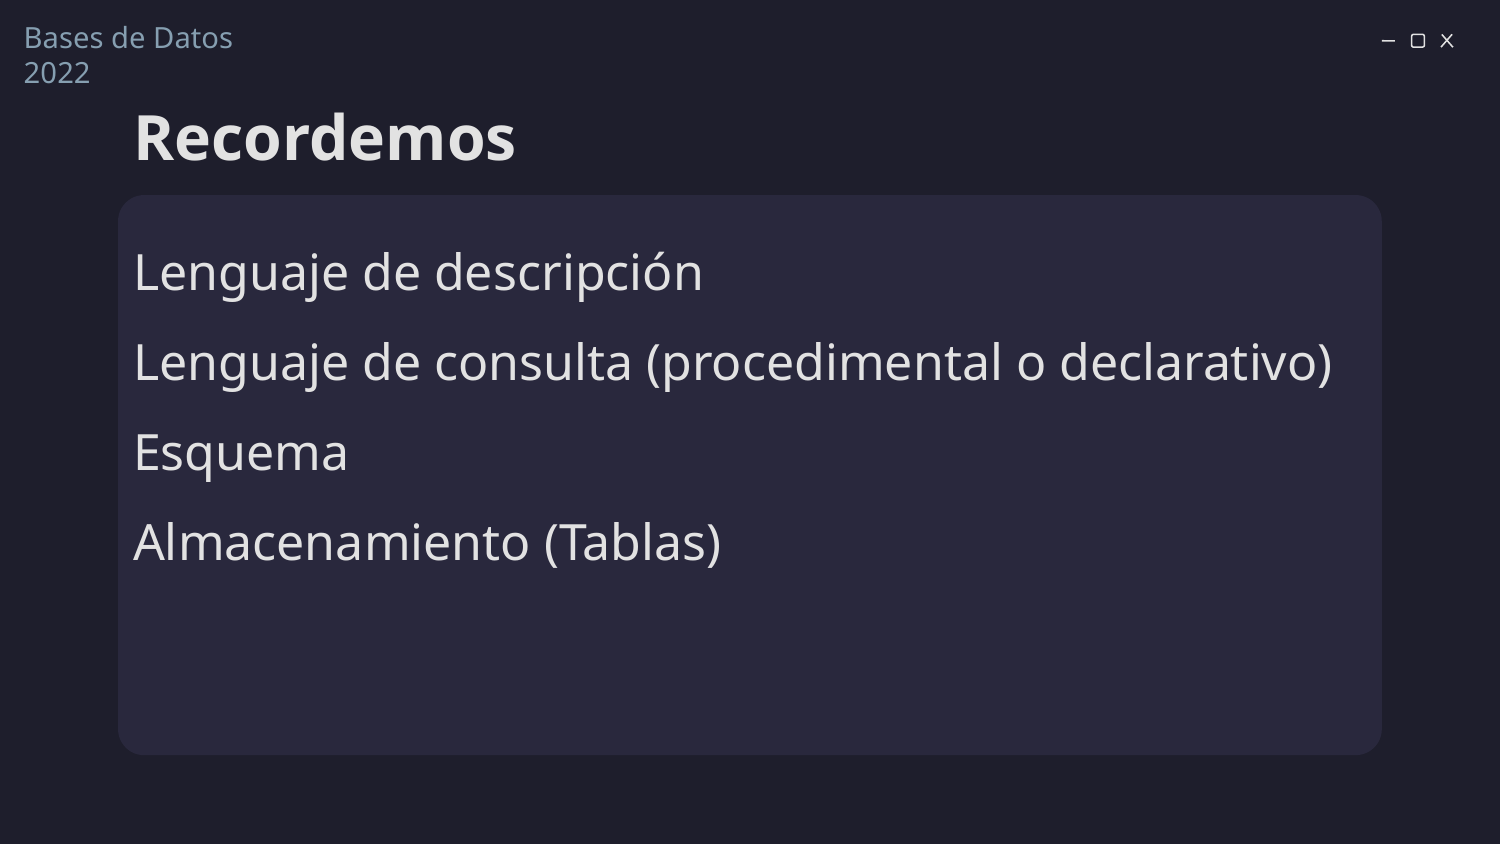

# Recordemos
Lenguaje de descripción
Lenguaje de consulta (procedimental o declarativo)
Esquema
Almacenamiento (Tablas)